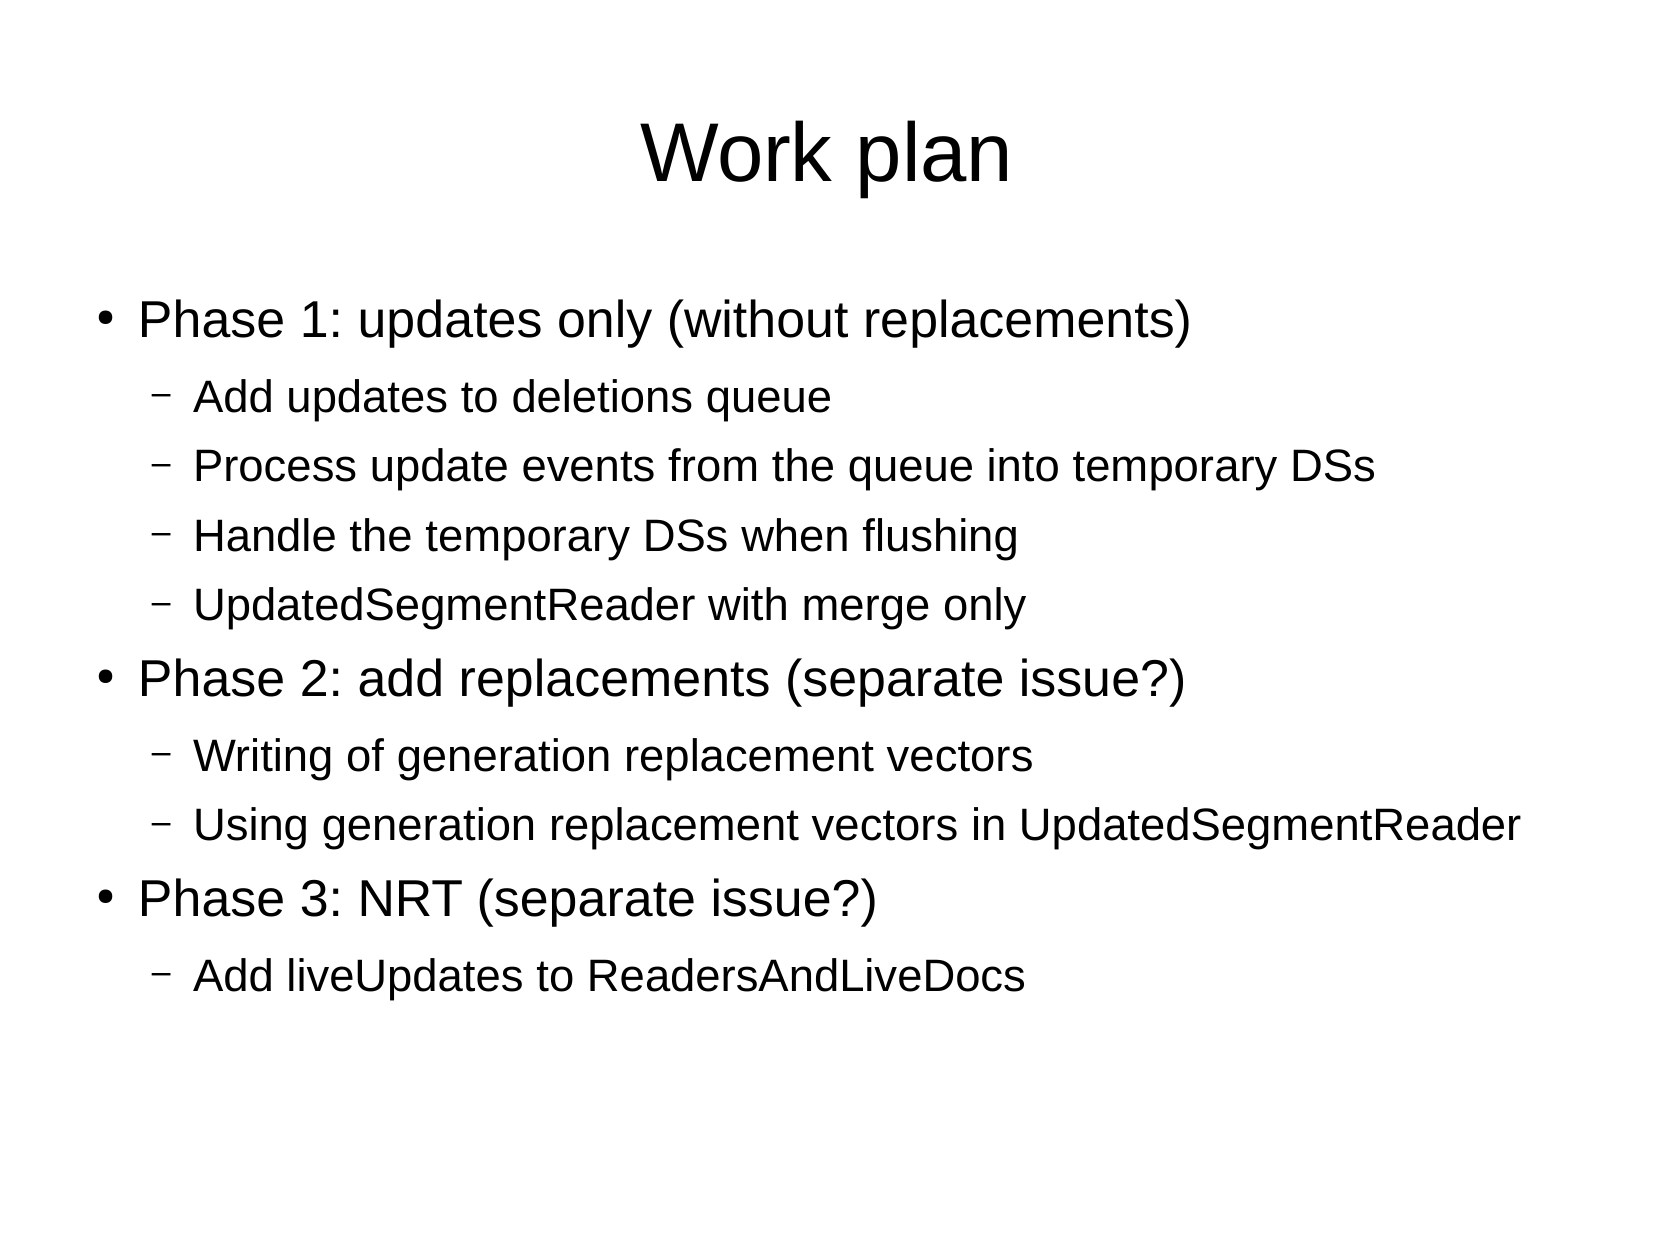

# Work plan
Phase 1: updates only (without replacements)
Add updates to deletions queue
Process update events from the queue into temporary DSs
Handle the temporary DSs when flushing
UpdatedSegmentReader with merge only
Phase 2: add replacements (separate issue?)
Writing of generation replacement vectors
Using generation replacement vectors in UpdatedSegmentReader
Phase 3: NRT (separate issue?)
Add liveUpdates to ReadersAndLiveDocs